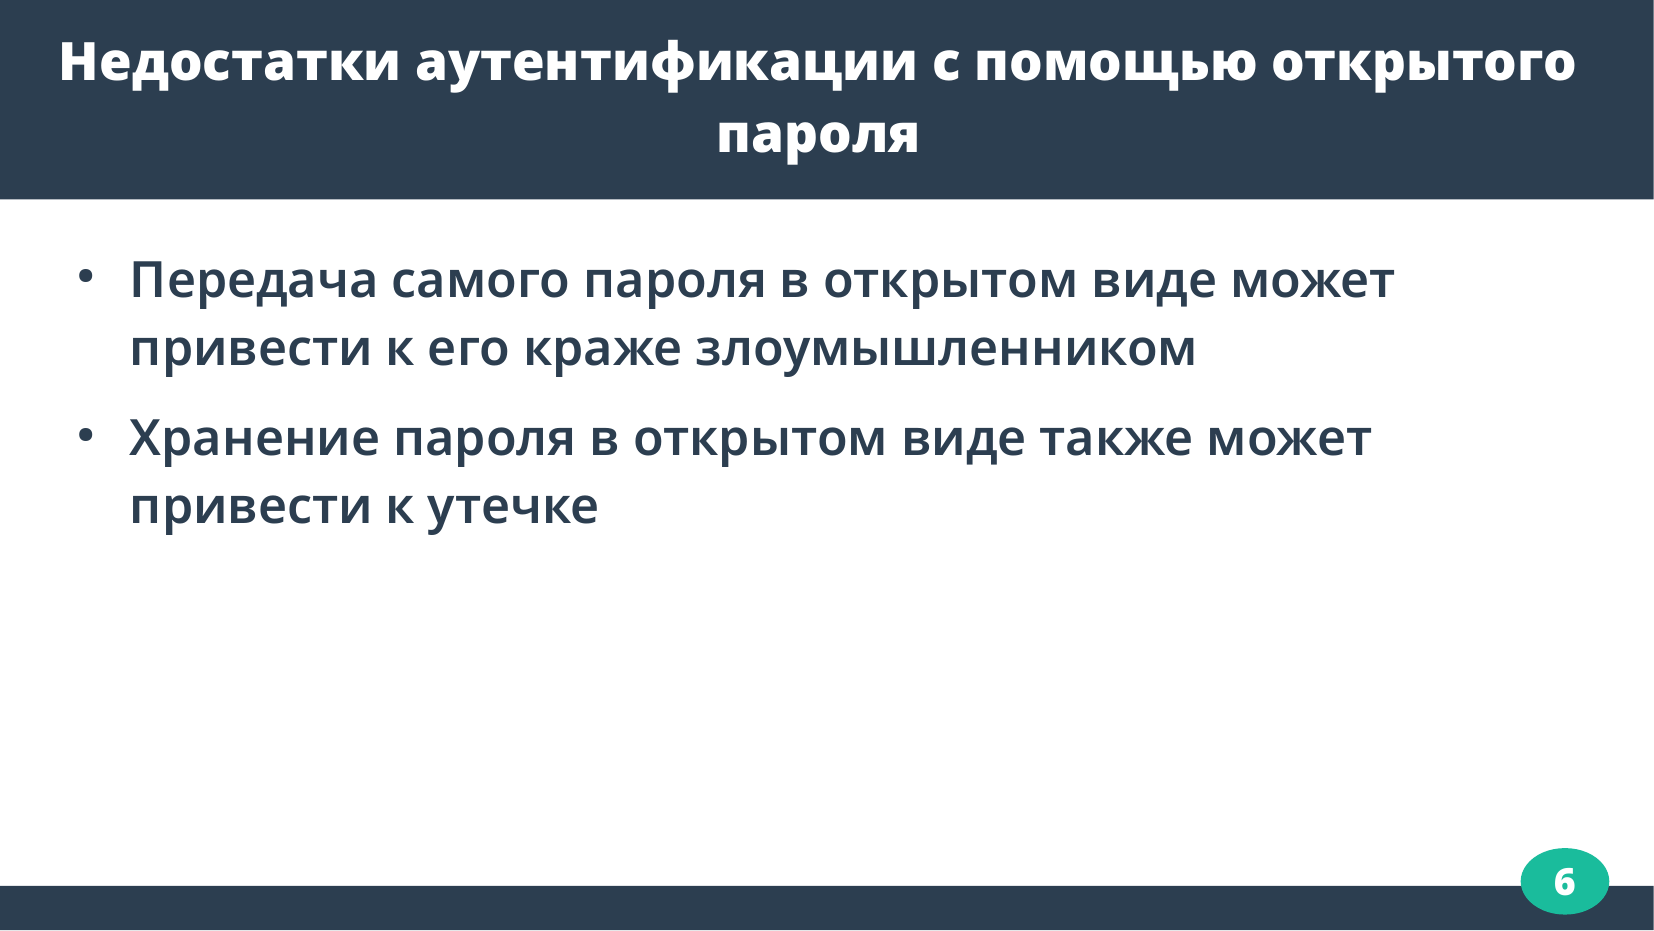

# Недостатки аутентификации с помощью открытого пароля
Передача самого пароля в открытом виде может привести к его краже злоумышленником
Хранение пароля в открытом виде также может привести к утечке
6